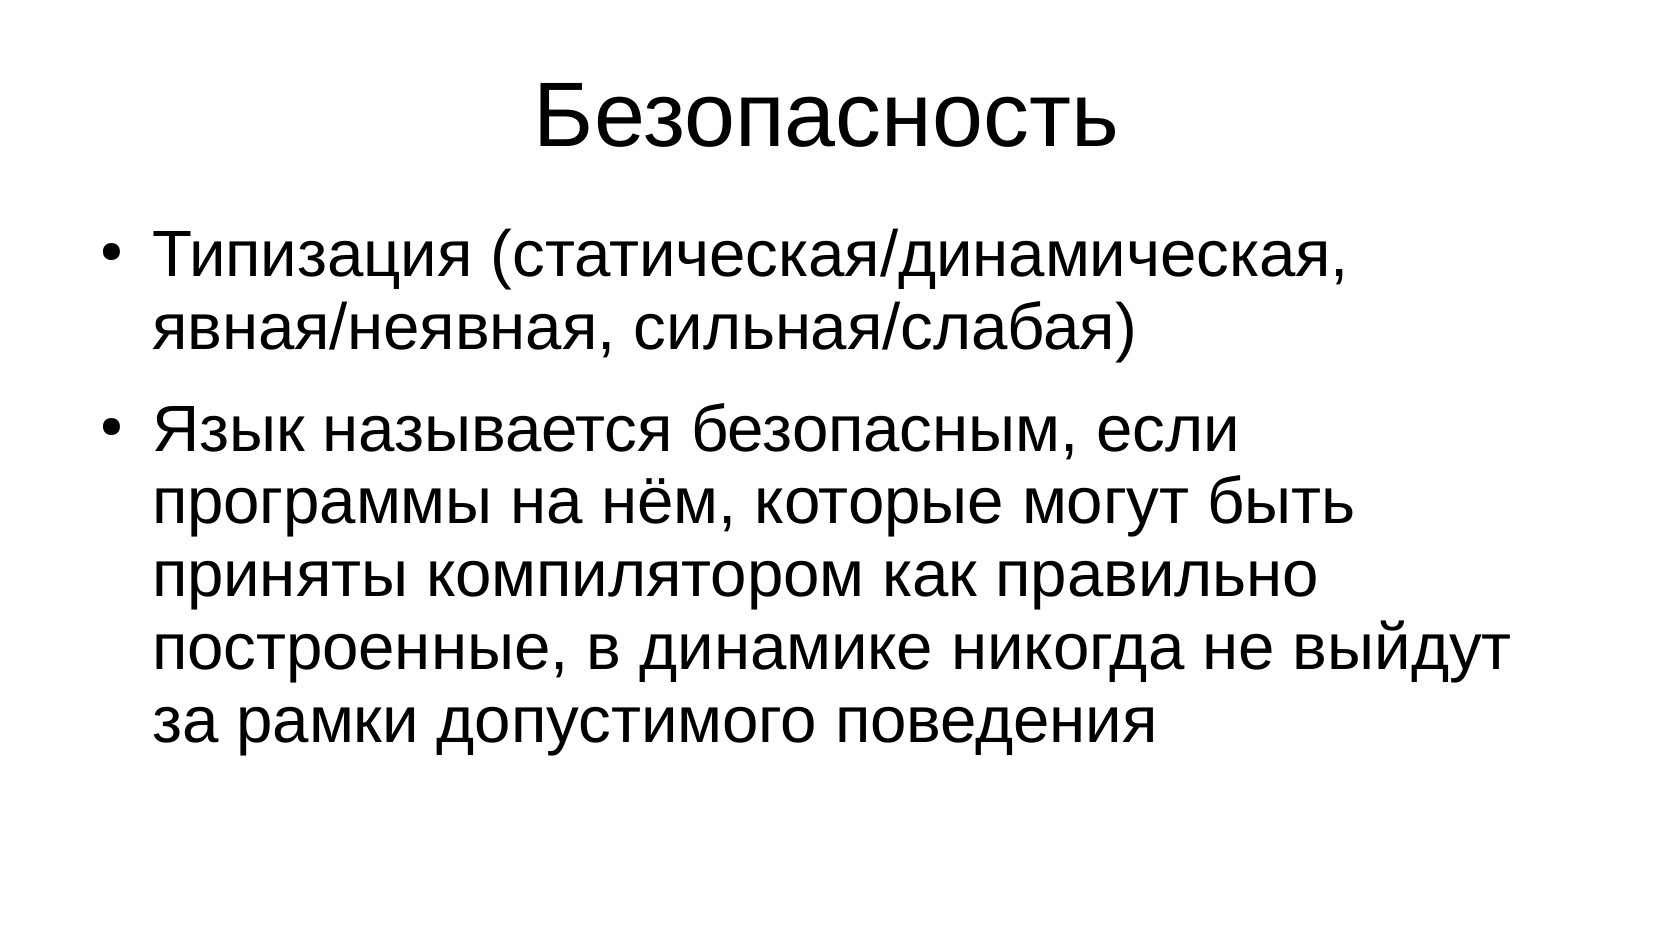

# Безопасность
Типизация (статическая/динамическая, явная/неявная, сильная/слабая)
Язык называется безопасным, если программы на нём, которые могут быть приняты компилятором как правильно построенные, в динамике никогда не выйдут за рамки допустимого поведения